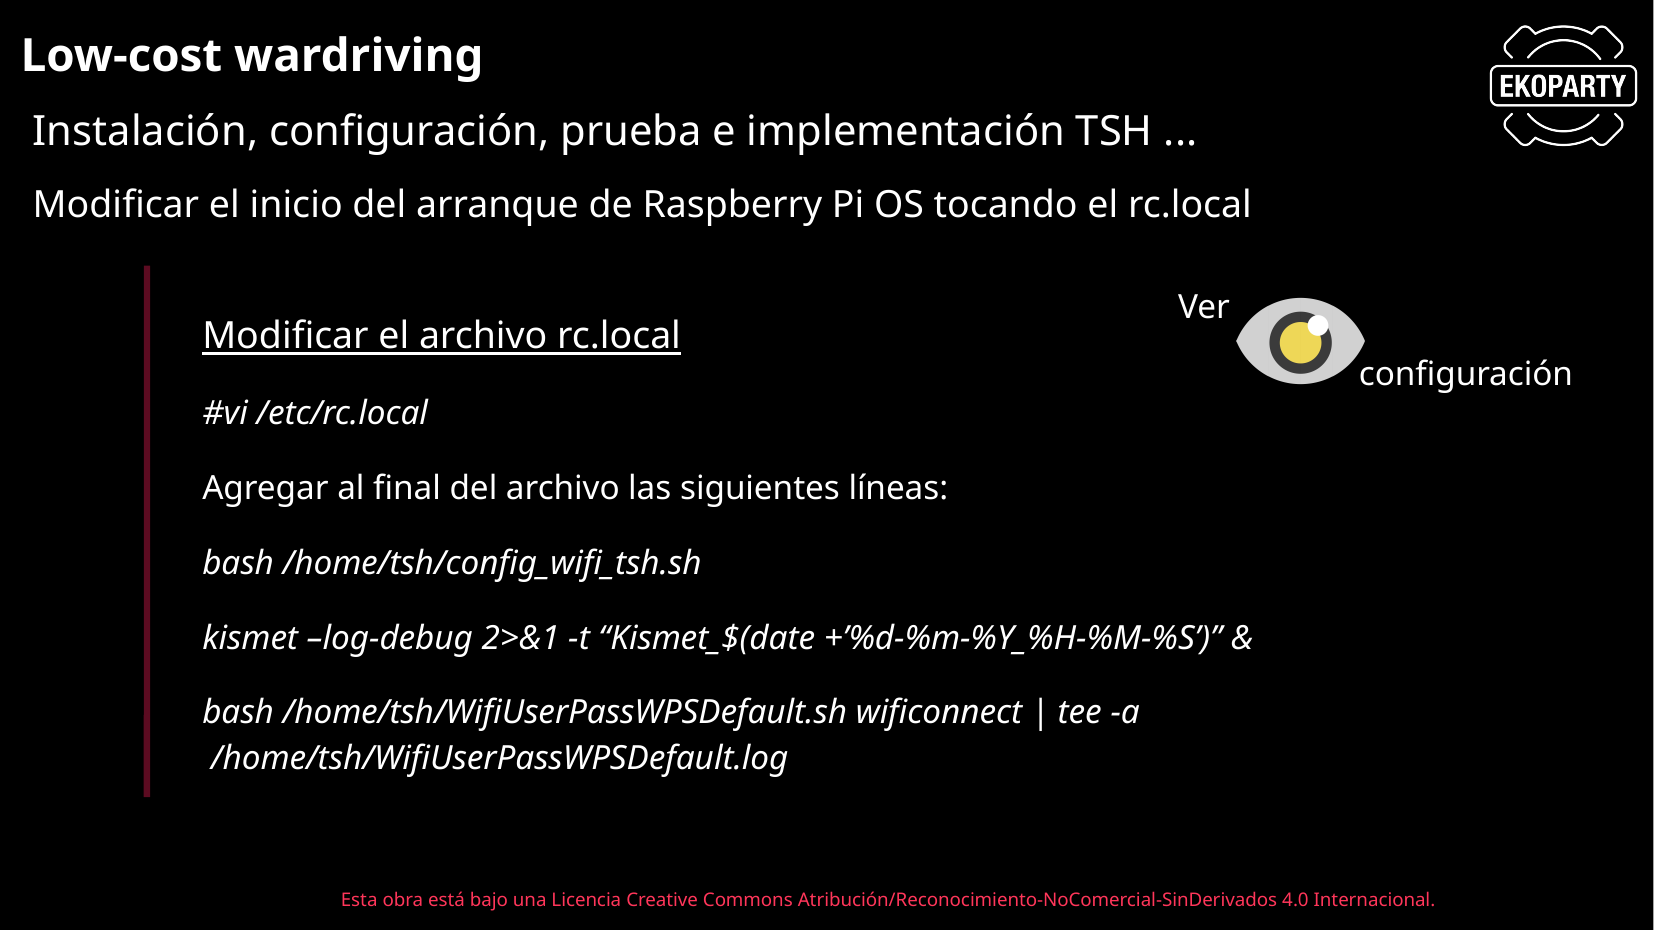

Low-cost wardriving
Instalación, configuración, prueba e implementación TSH ...
Modificar el inicio del arranque de Raspberry Pi OS tocando el rc.local
Ver
Modificar el archivo rc.local
#vi /etc/rc.local
Agregar al final del archivo las siguientes líneas:
bash /home/tsh/config_wifi_tsh.sh
kismet –log-debug 2>&1 -t “Kismet_$(date +’%d-%m-%Y_%H-%M-%S’)” &
bash /home/tsh/WifiUserPassWPSDefault.sh wificonnect | tee -a
 /home/tsh/WifiUserPassWPSDefault.log
configuración
Esta obra está bajo una Licencia Creative Commons Atribución/Reconocimiento-NoComercial-SinDerivados 4.0 Internacional.